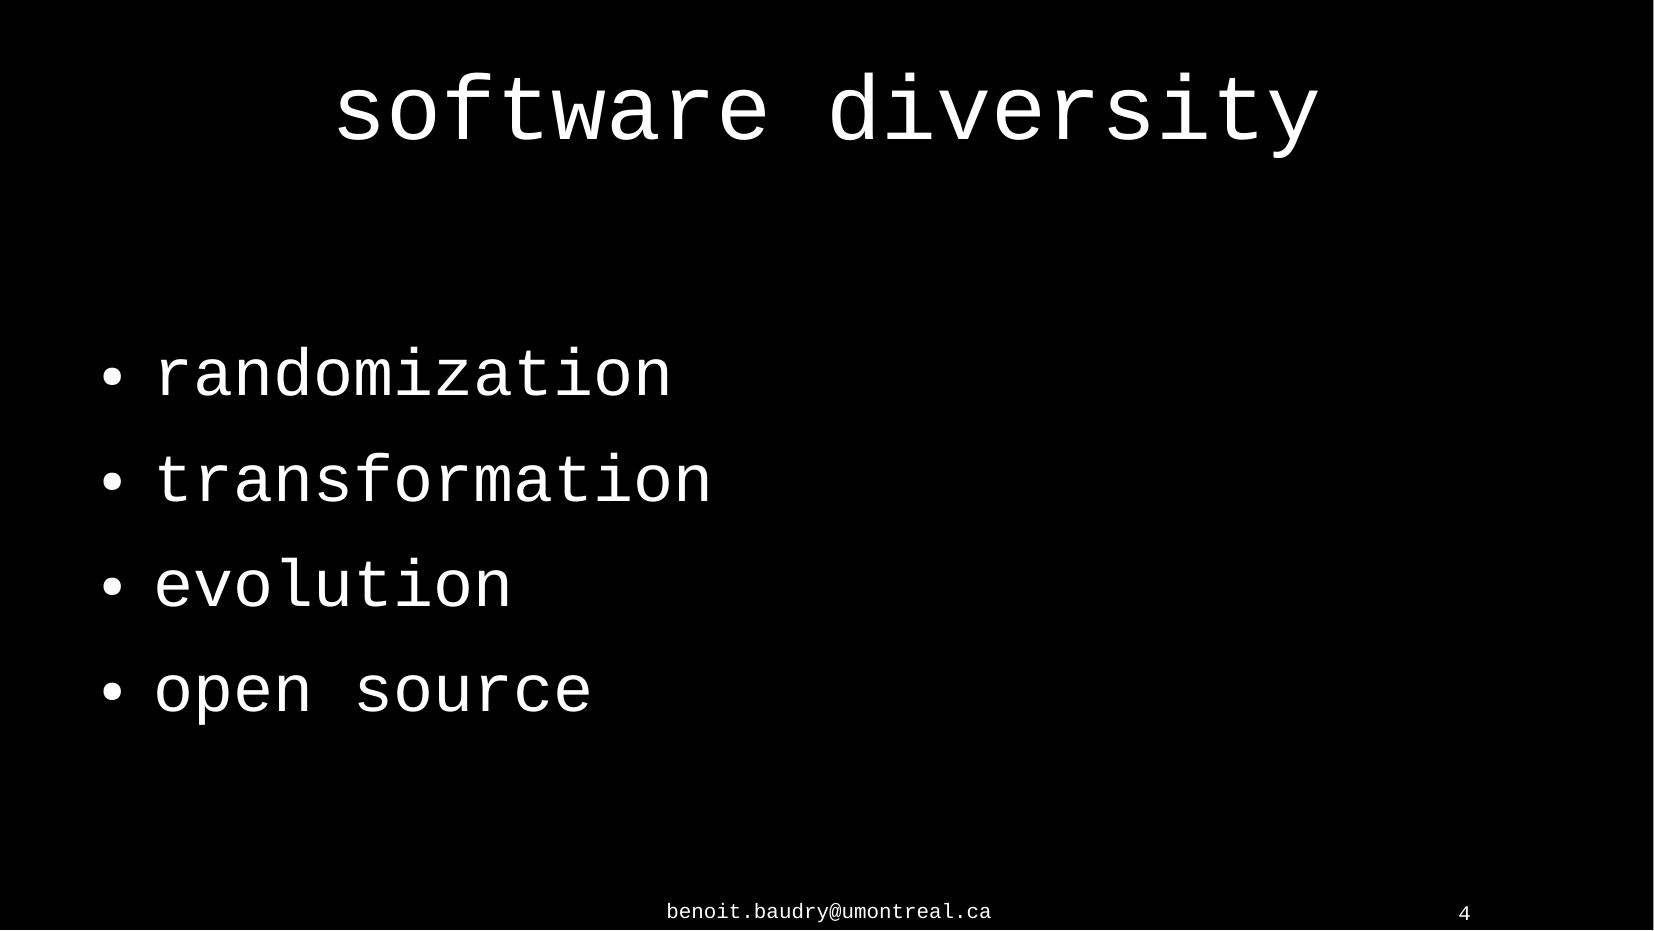

# software diversity
randomization
transformation
evolution
open source